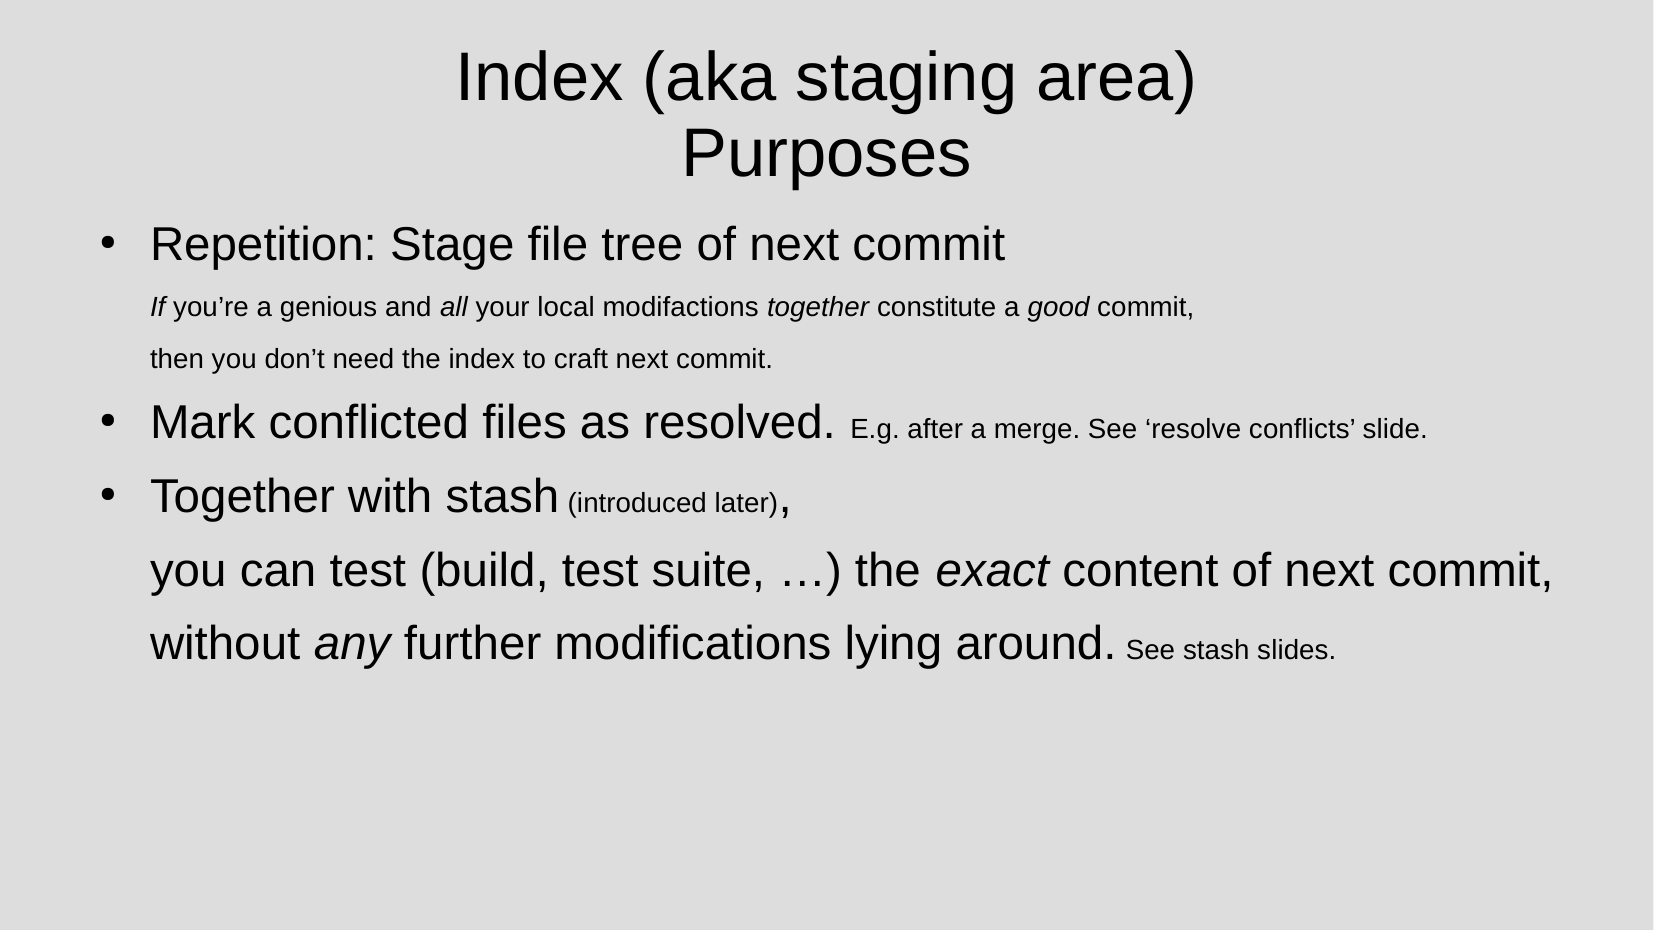

# Index (aka staging area) Purposes
Repetition: Stage file tree of next commit
If you’re a genious and all your local modifactions together constitute a good commit,
then you don’t need the index to craft next commit.
Mark conflicted files as resolved. E.g. after a merge. See ‘resolve conflicts’ slide.
Together with stash (introduced later),
you can test (build, test suite, …) the exact content of next commit,
without any further modifications lying around. See stash slides.